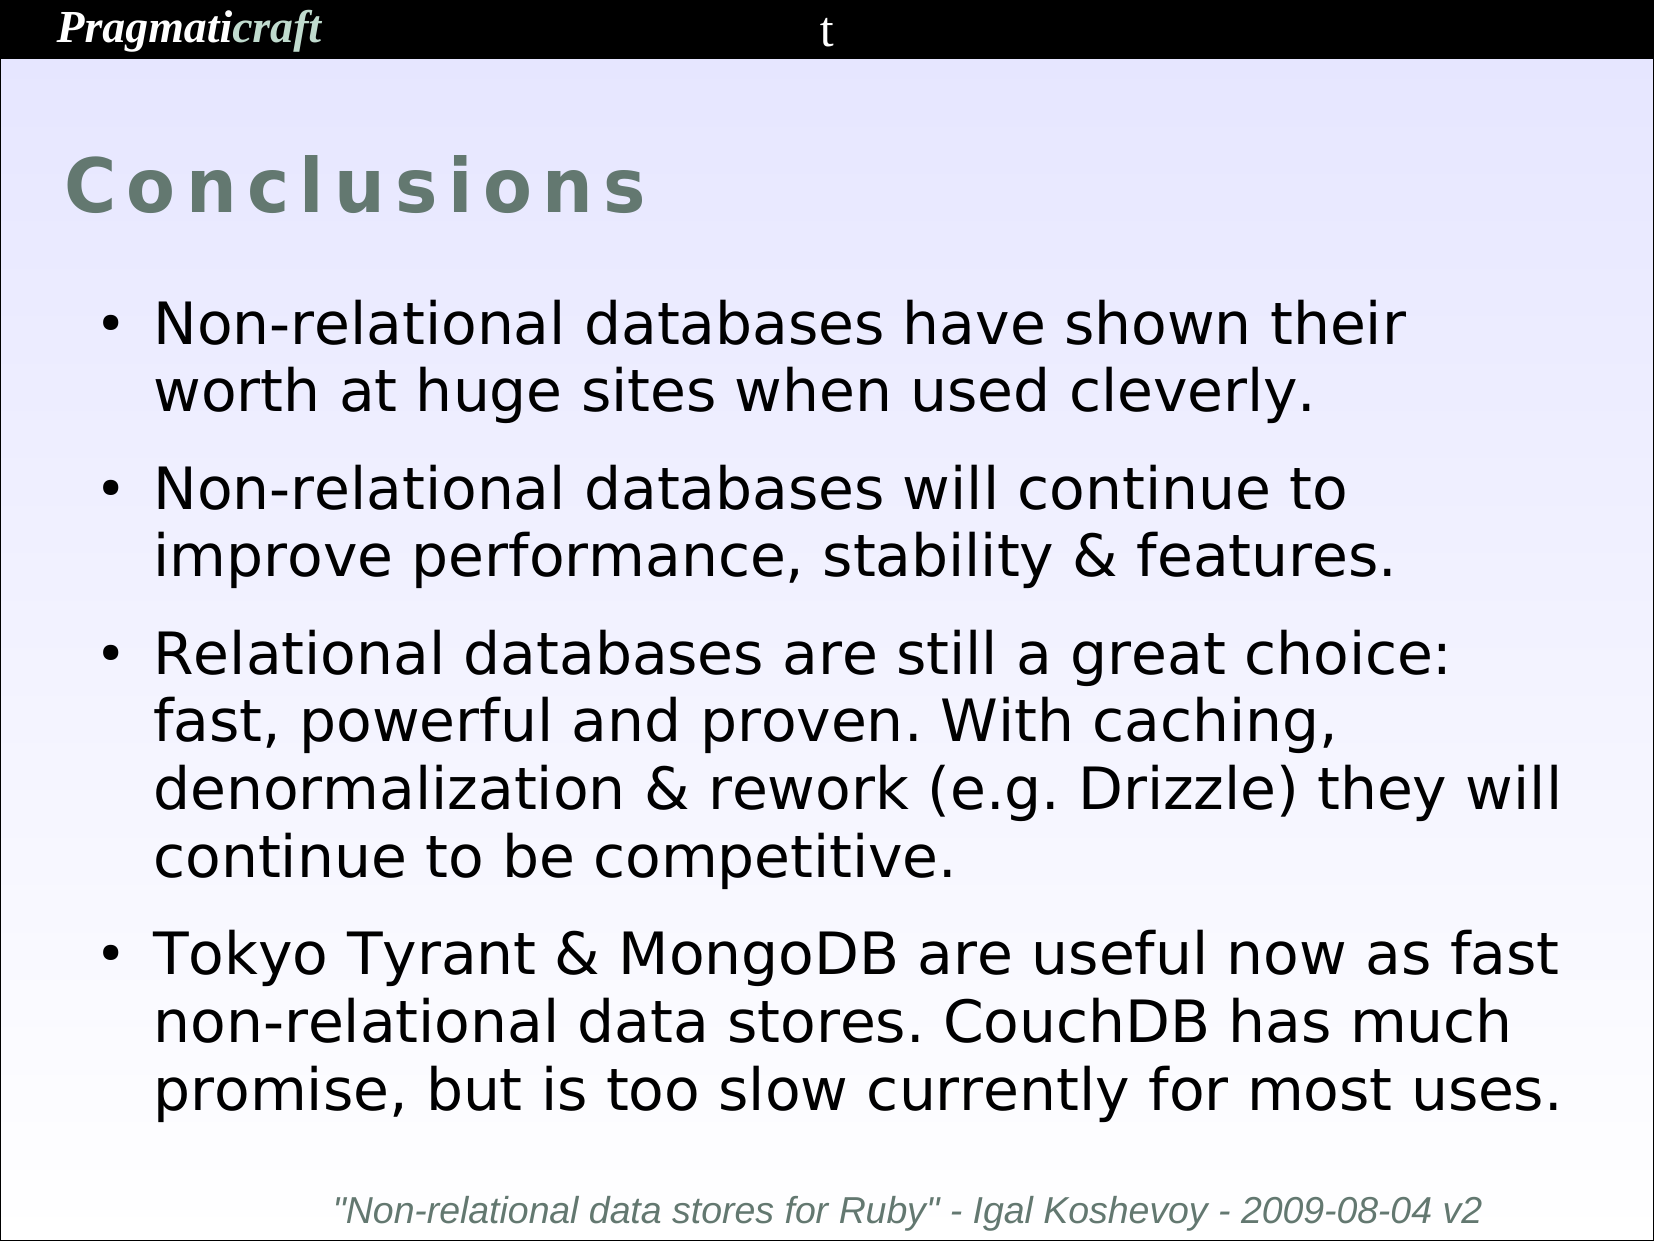

# Conclusions
Non-relational databases have shown their worth at huge sites when used cleverly.
Non-relational databases will continue to improve performance, stability & features.
Relational databases are still a great choice: fast, powerful and proven. With caching, denormalization & rework (e.g. Drizzle) they will continue to be competitive.
Tokyo Tyrant & MongoDB are useful now as fast non-relational data stores. CouchDB has much promise, but is too slow currently for most uses.